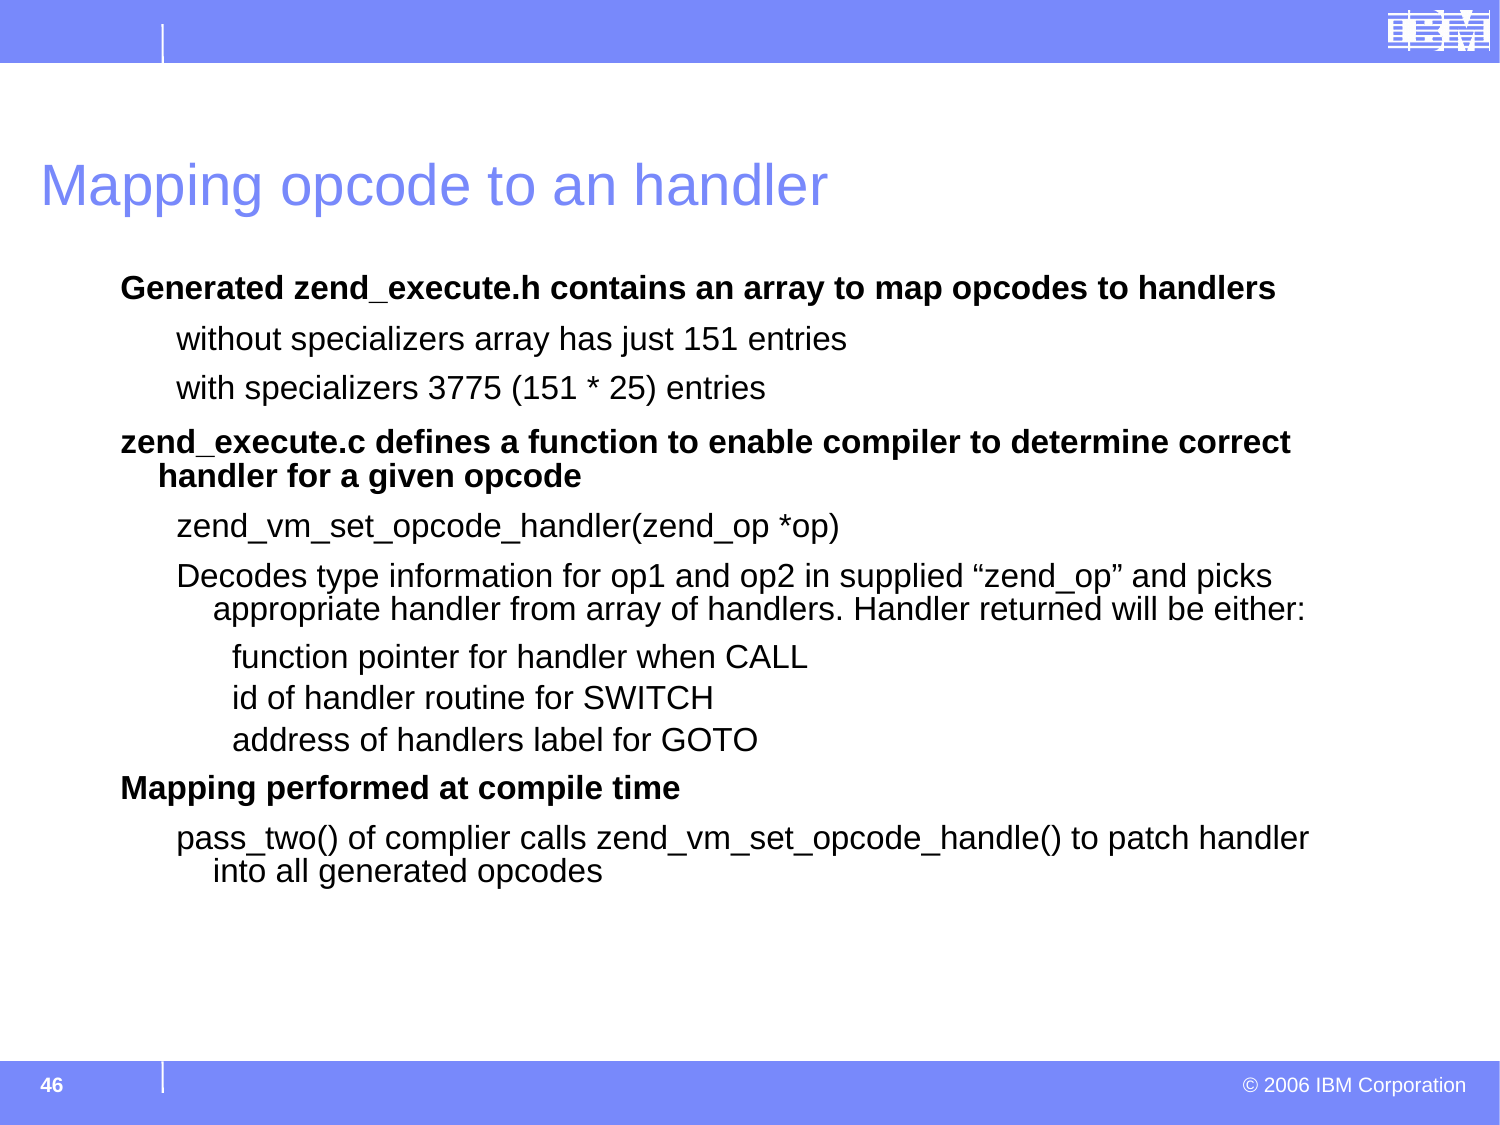

# Mapping opcode to an handler
Generated zend_execute.h contains an array to map opcodes to handlers
without specializers array has just 151 entries
with specializers 3775 (151 * 25) entries
zend_execute.c defines a function to enable compiler to determine correct handler for a given opcode
zend_vm_set_opcode_handler(zend_op *op)‏
Decodes type information for op1 and op2 in supplied “zend_op” and picks appropriate handler from array of handlers. Handler returned will be either:
function pointer for handler when CALL
id of handler routine for SWITCH
address of handlers label for GOTO
Mapping performed at compile time
pass_two() of complier calls zend_vm_set_opcode_handle() to patch handler into all generated opcodes
46